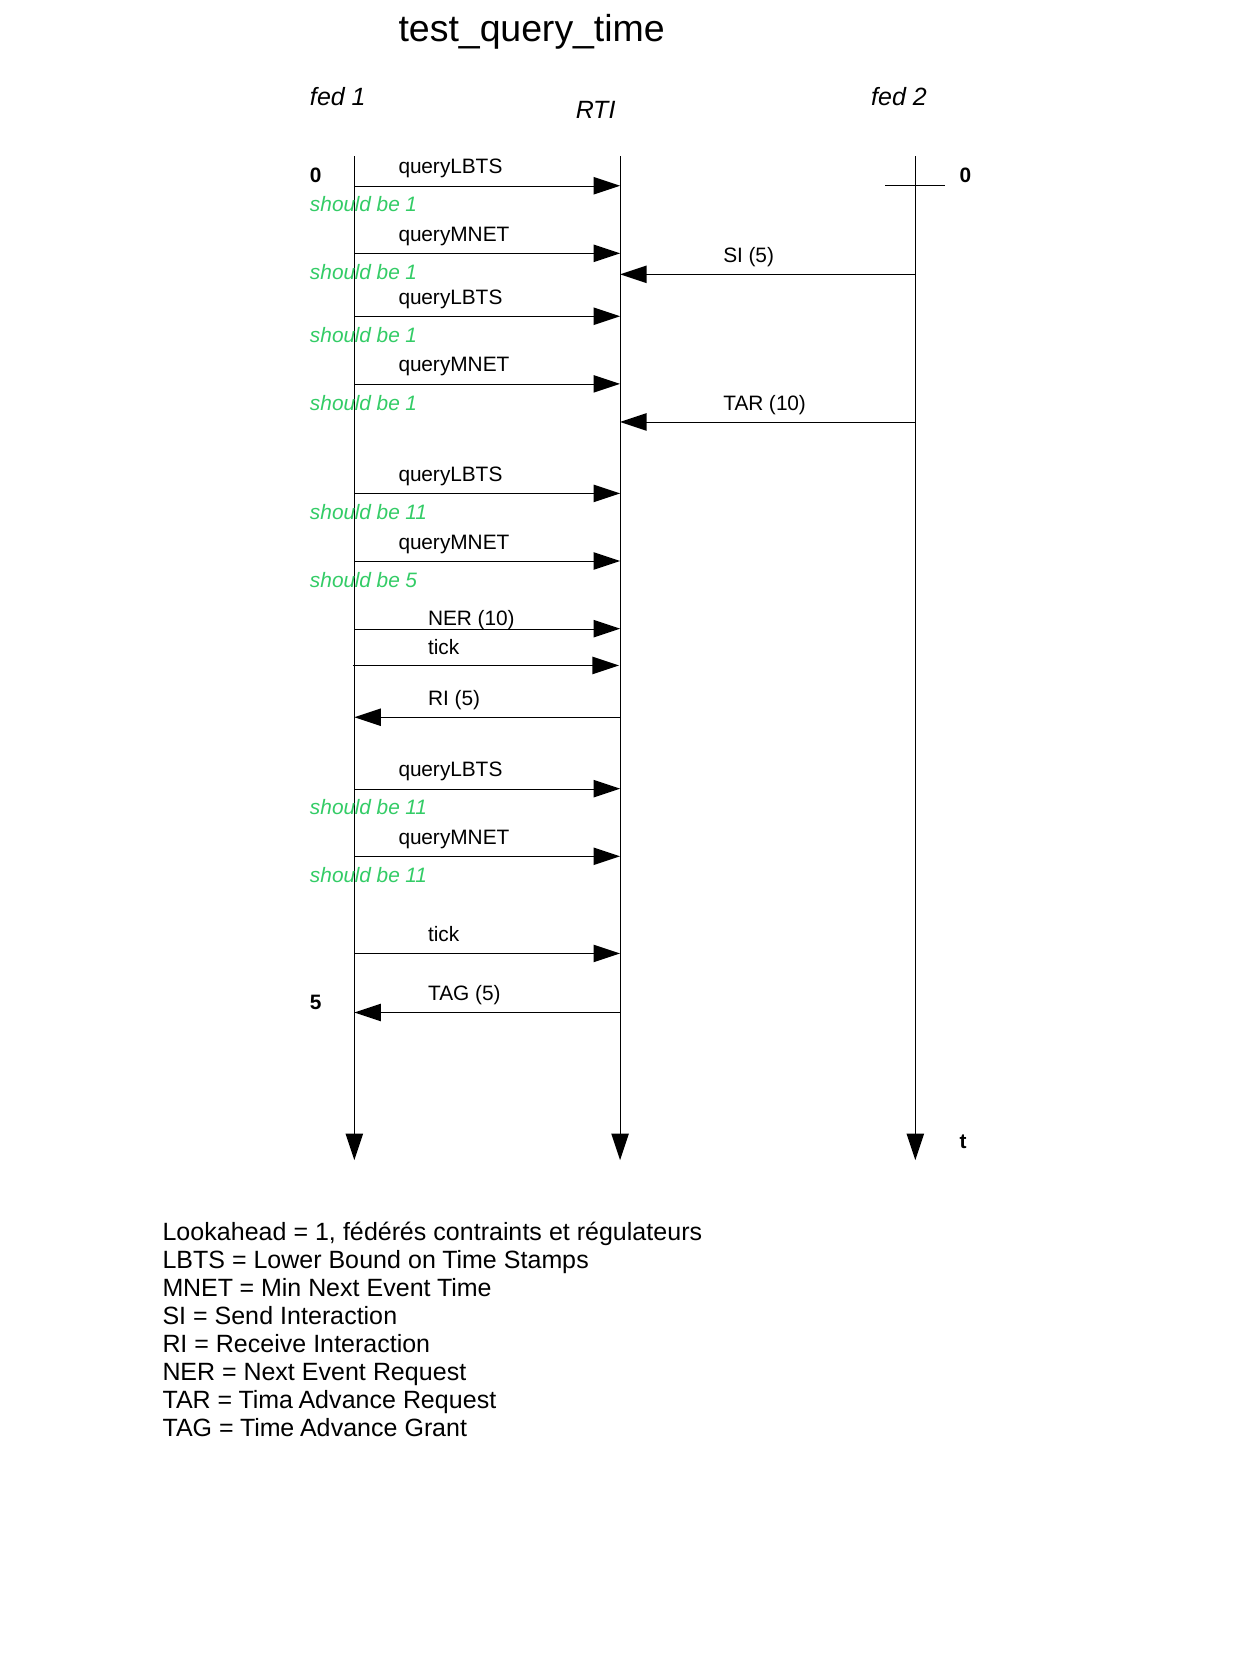

test_query_time
fed 1
fed 2
RTI
queryLBTS
0
0
should be 1
queryMNET
SI (5)
should be 1
queryLBTS
should be 1
queryMNET
should be 1
TAR (10)
queryLBTS
should be 11
queryMNET
should be 5
NER (10)
tick
RI (5)
queryLBTS
should be 11
queryMNET
should be 11
tick
TAG (5)
5
t
Lookahead = 1, fédérés contraints et régulateurs
LBTS = Lower Bound on Time Stamps
MNET = Min Next Event Time
SI = Send Interaction
RI = Receive Interaction
NER = Next Event Request
TAR = Tima Advance Request
TAG = Time Advance Grant